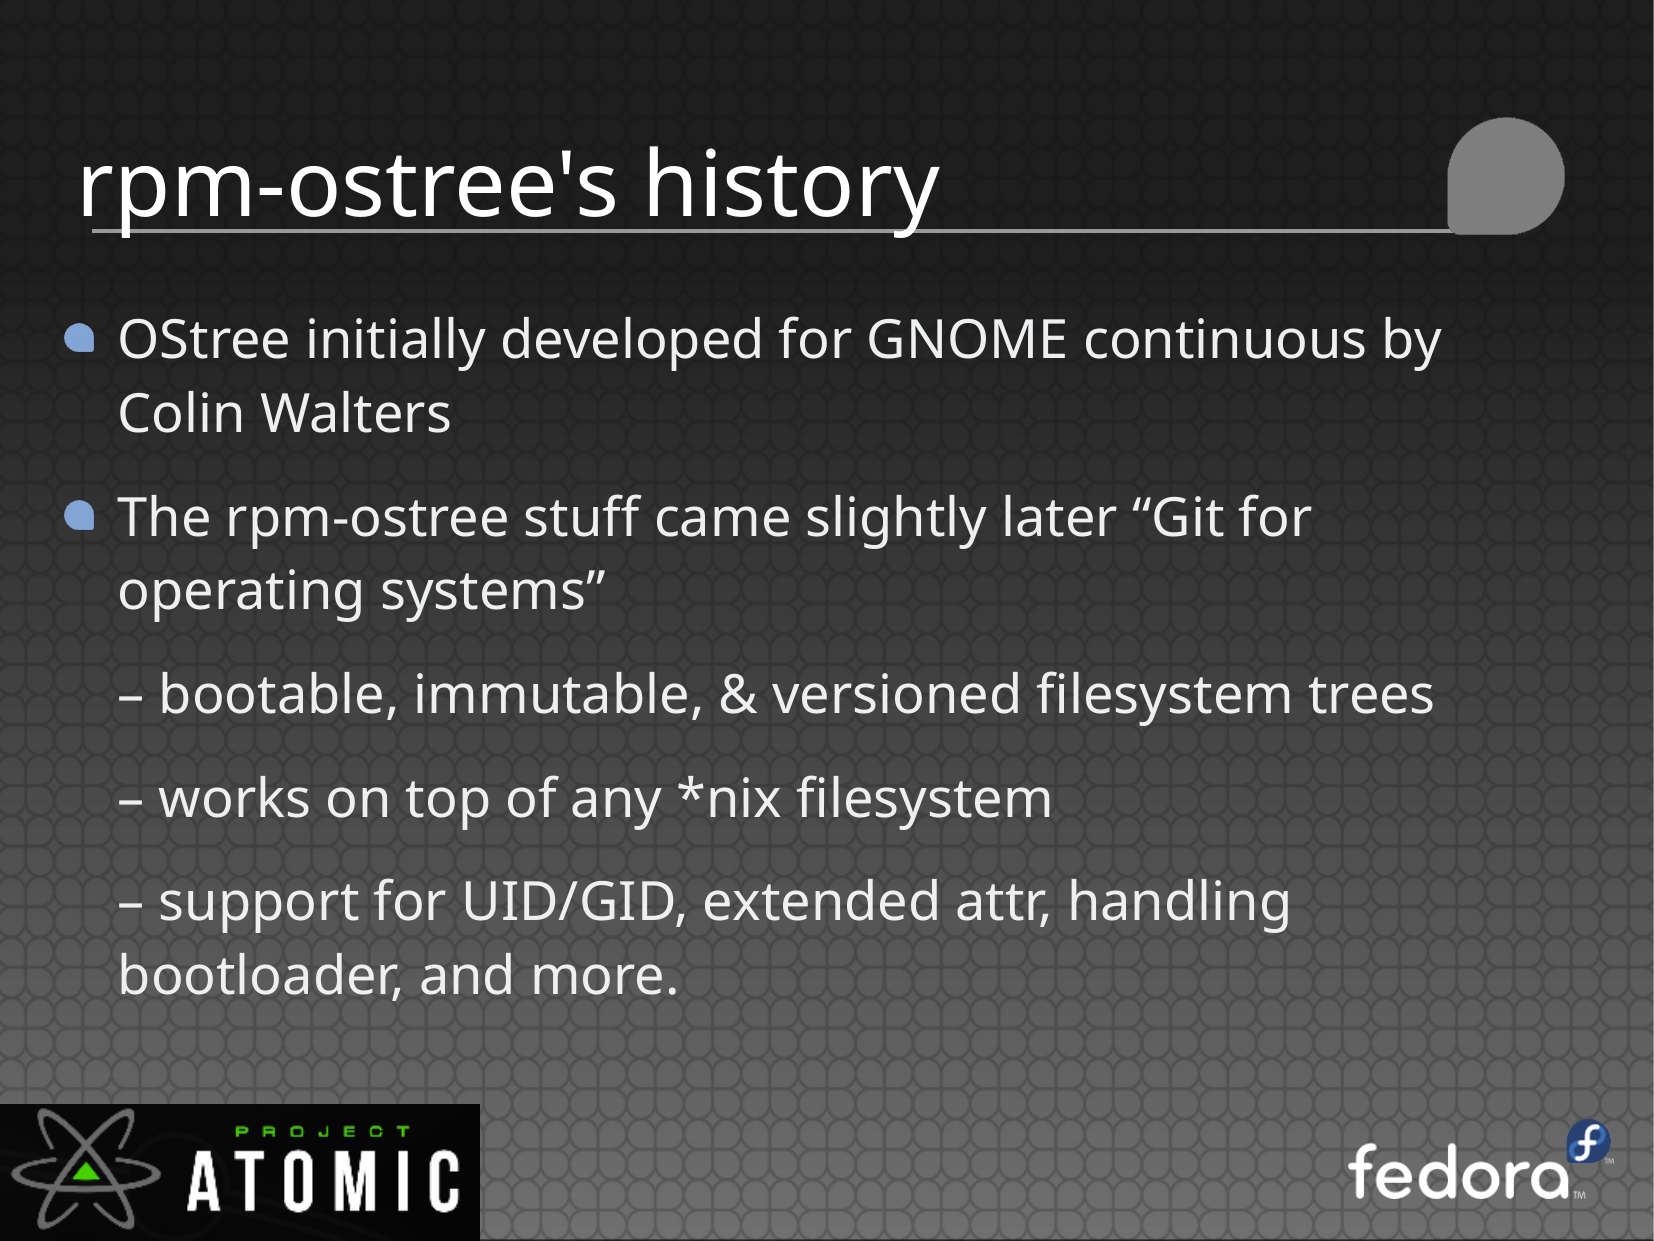

# rpm-ostree's history
OStree initially developed for GNOME continuous by Colin Walters
The rpm-ostree stuff came slightly later “Git for operating systems”
– bootable, immutable, & versioned filesystem trees
– works on top of any *nix filesystem
– support for UID/GID, extended attr, handling bootloader, and more.